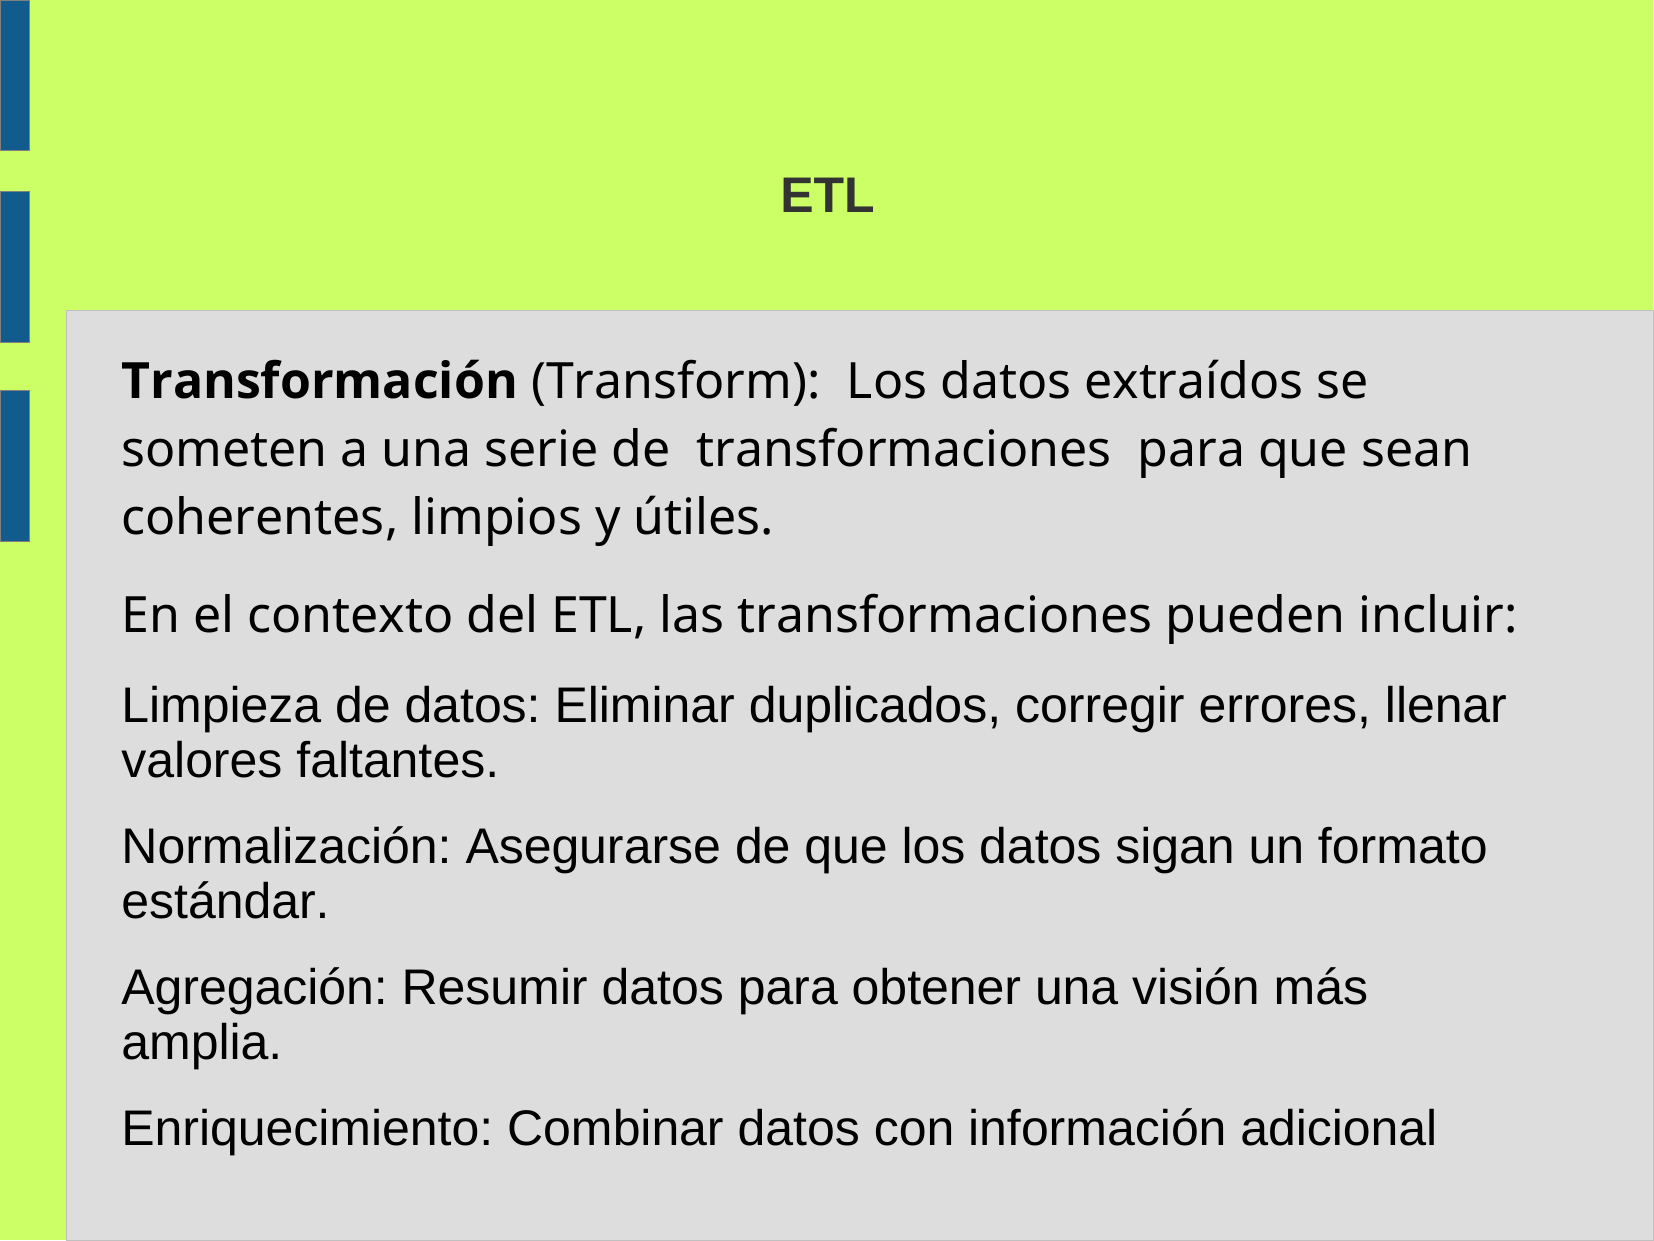

# ETL
Transformación (Transform): Los datos extraídos se someten a una serie de  transformaciones  para que sean coherentes, limpios y útiles.
En el contexto del ETL, las transformaciones pueden incluir:
Limpieza de datos: Eliminar duplicados, corregir errores, llenar valores faltantes.
Normalización: Asegurarse de que los datos sigan un formato estándar.
Agregación: Resumir datos para obtener una visión más amplia.
Enriquecimiento: Combinar datos con información adicional